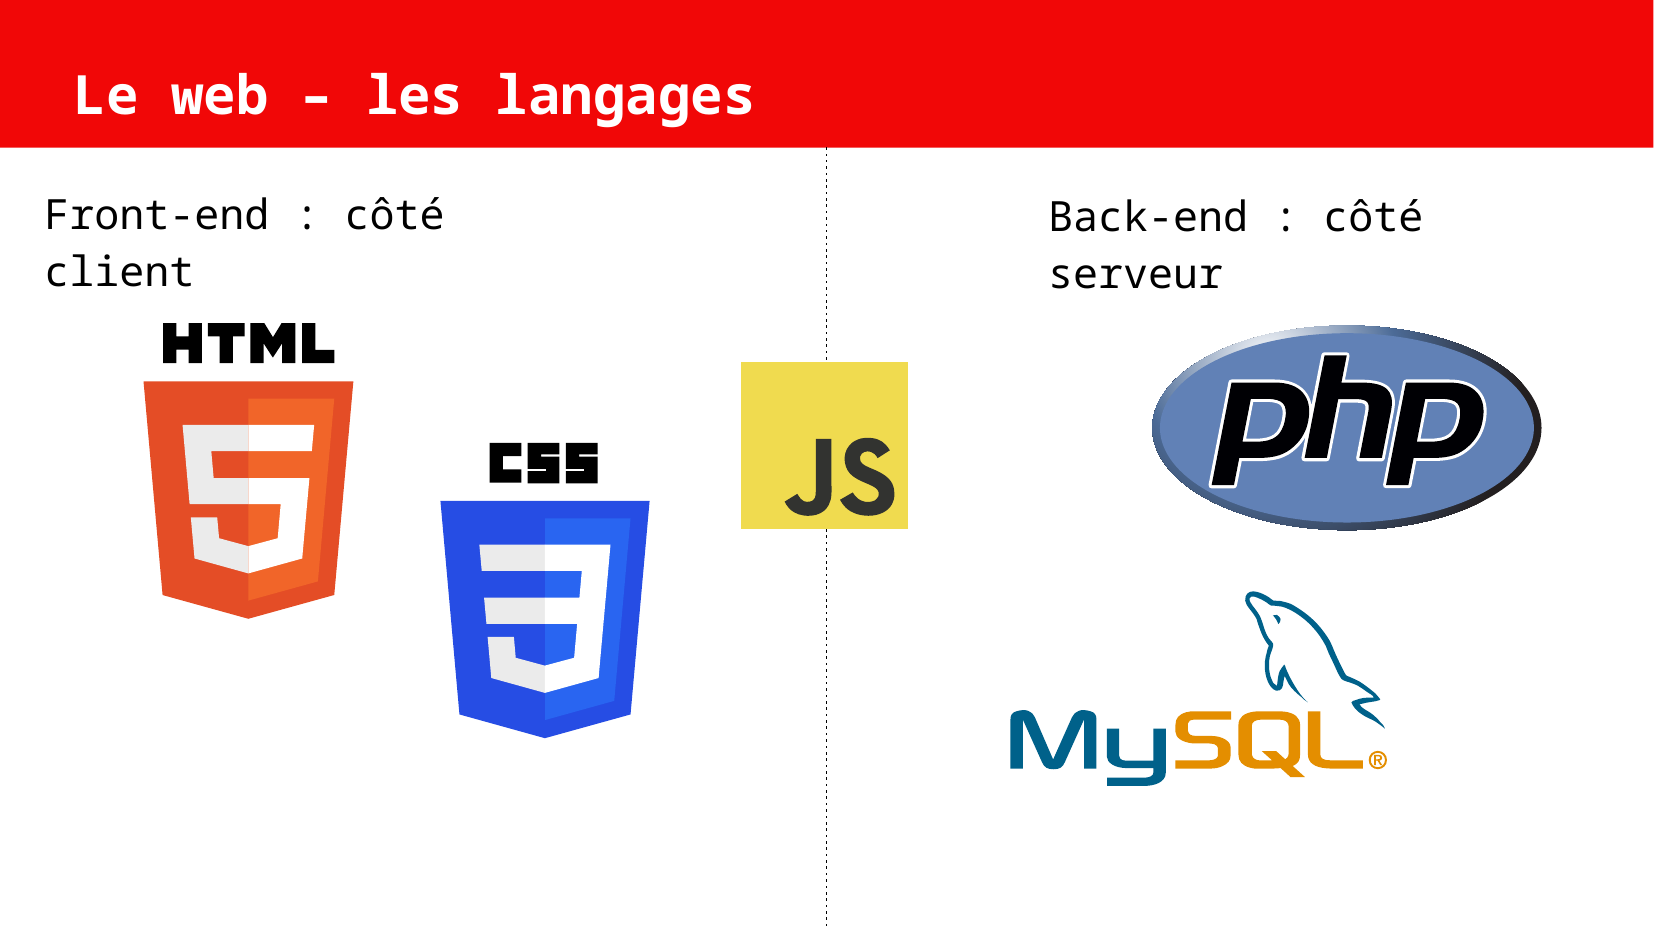

Le web – les langages
Front-end : côté client
Back-end : côté serveur